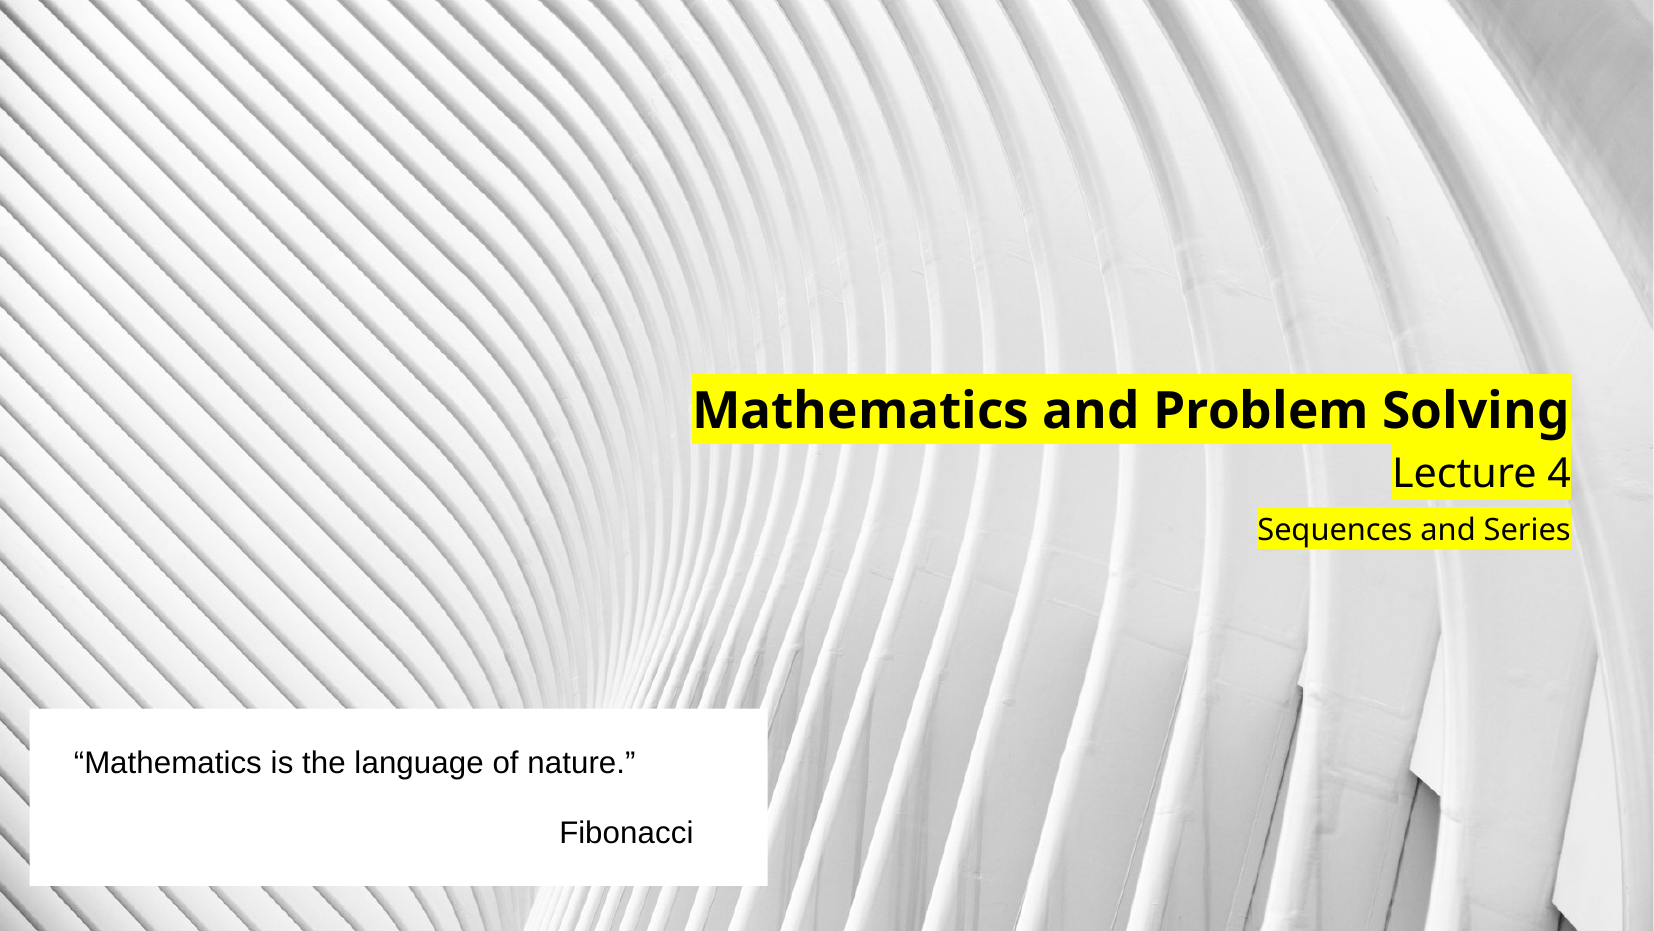

#
Mathematics and Problem Solving
Lecture 4
Sequences and Series
“Mathematics is the language of nature.”
Fibonacci